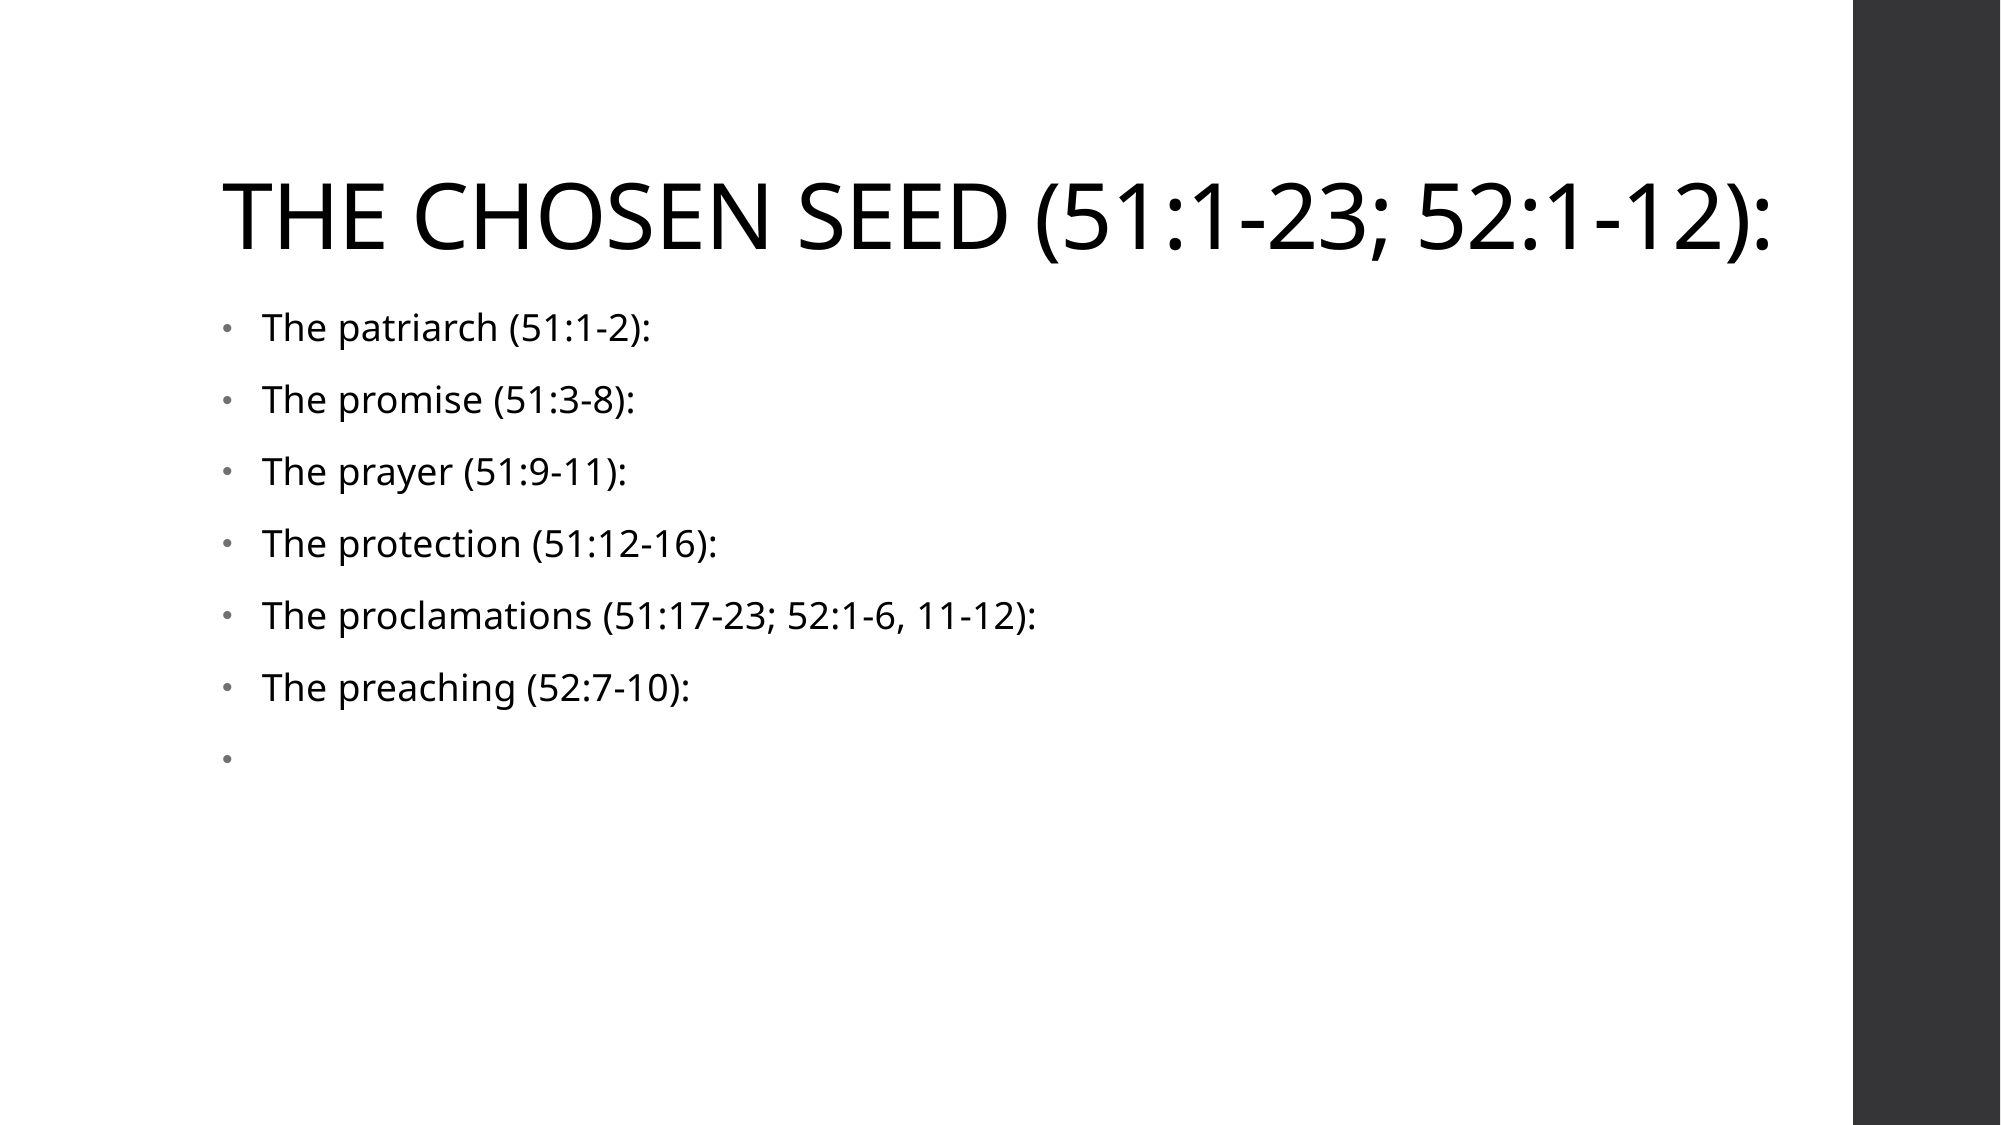

# THE CHOSEN SEED (51:1-23; 52:1-12):
 The patriarch (51:1-2):
 The promise (51:3-8):
 The prayer (51:9-11):
 The protection (51:12-16):
 The proclamations (51:17-23; 52:1-6, 11-12):
 The preaching (52:7-10):